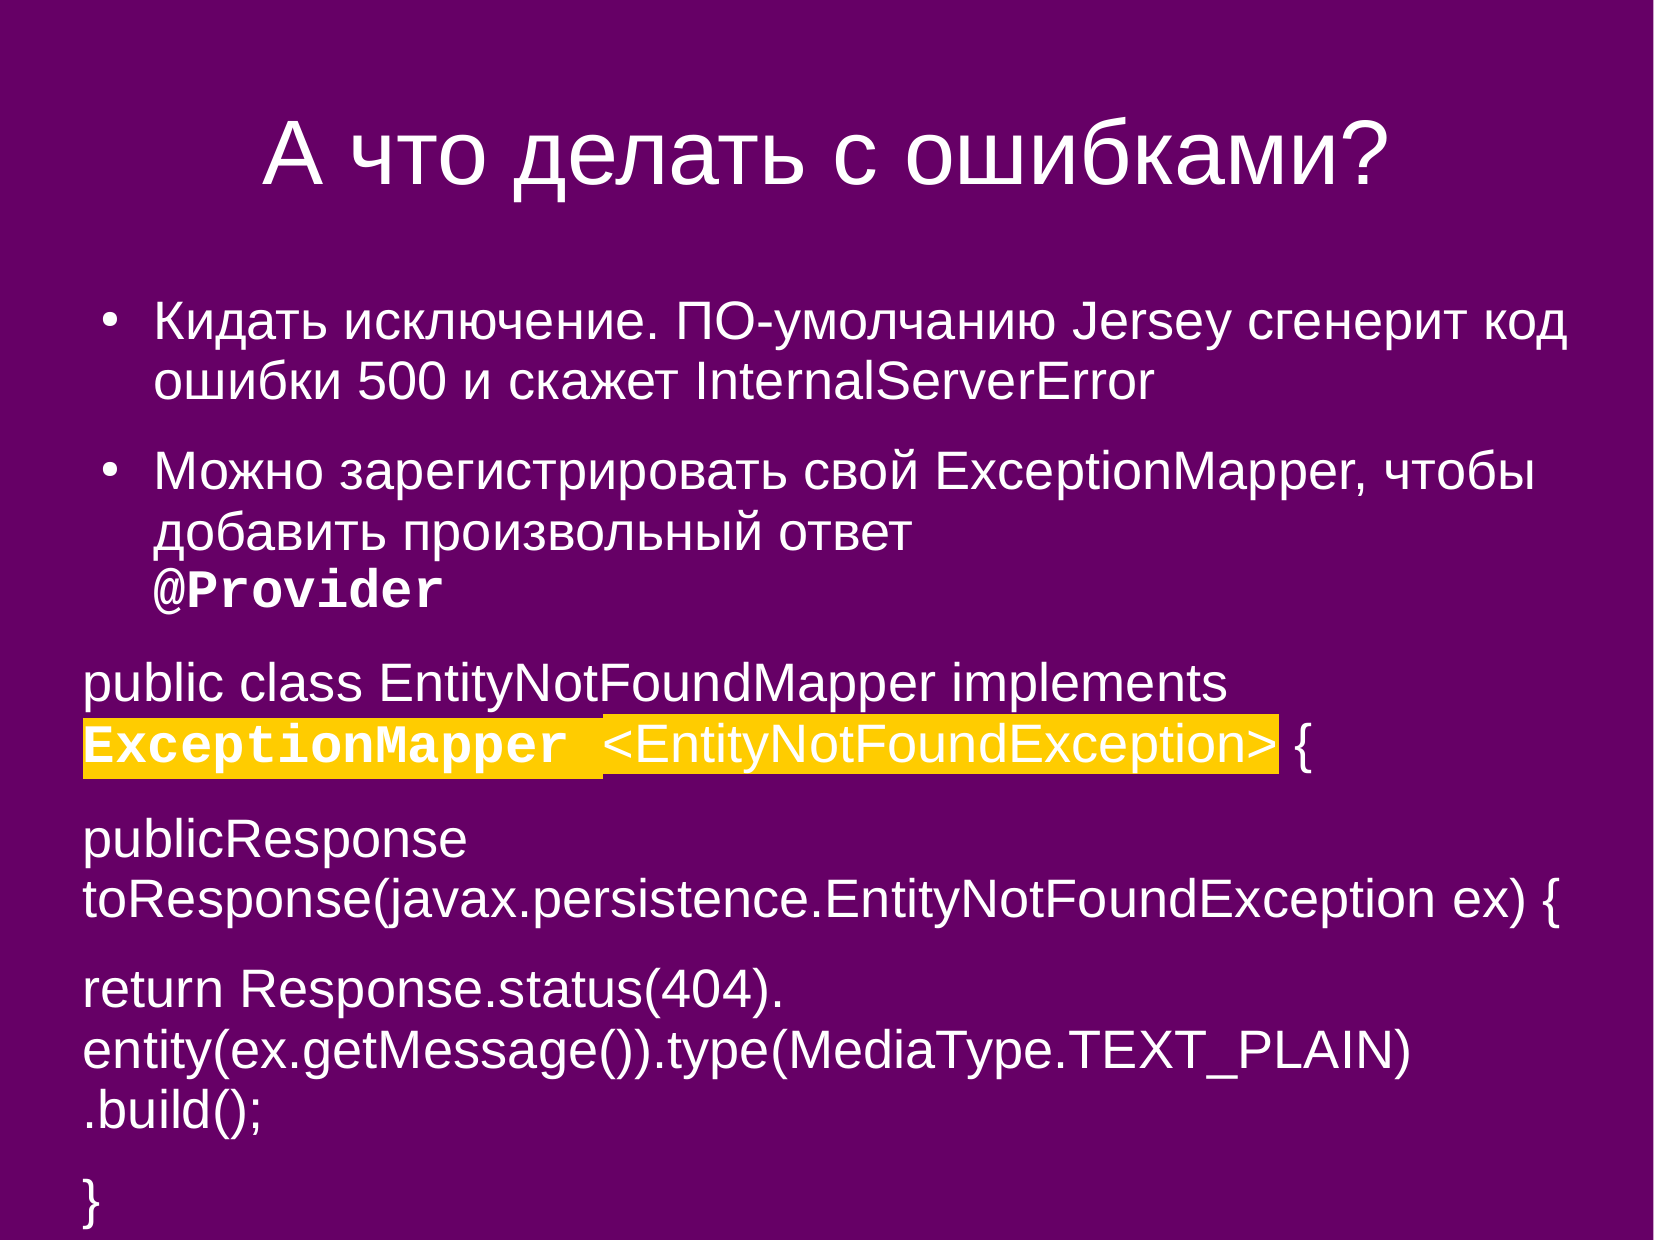

# А что делать с ошибками?
Кидать исключение. ПО-умолчанию Jersey сгенерит код ошибки 500 и скажет InternalServerError
Можно зарегистрировать свой ExceptionMapper, чтобы добавить произвольный ответ
@Provider
public class EntityNotFoundMapper implements ExceptionMapper <EntityNotFoundException> {
publicResponse toResponse(javax.persistence.EntityNotFoundException ex) {
return Response.status(404).
entity(ex.getMessage()).type(MediaType.TEXT_PLAIN)
.build();
}
}